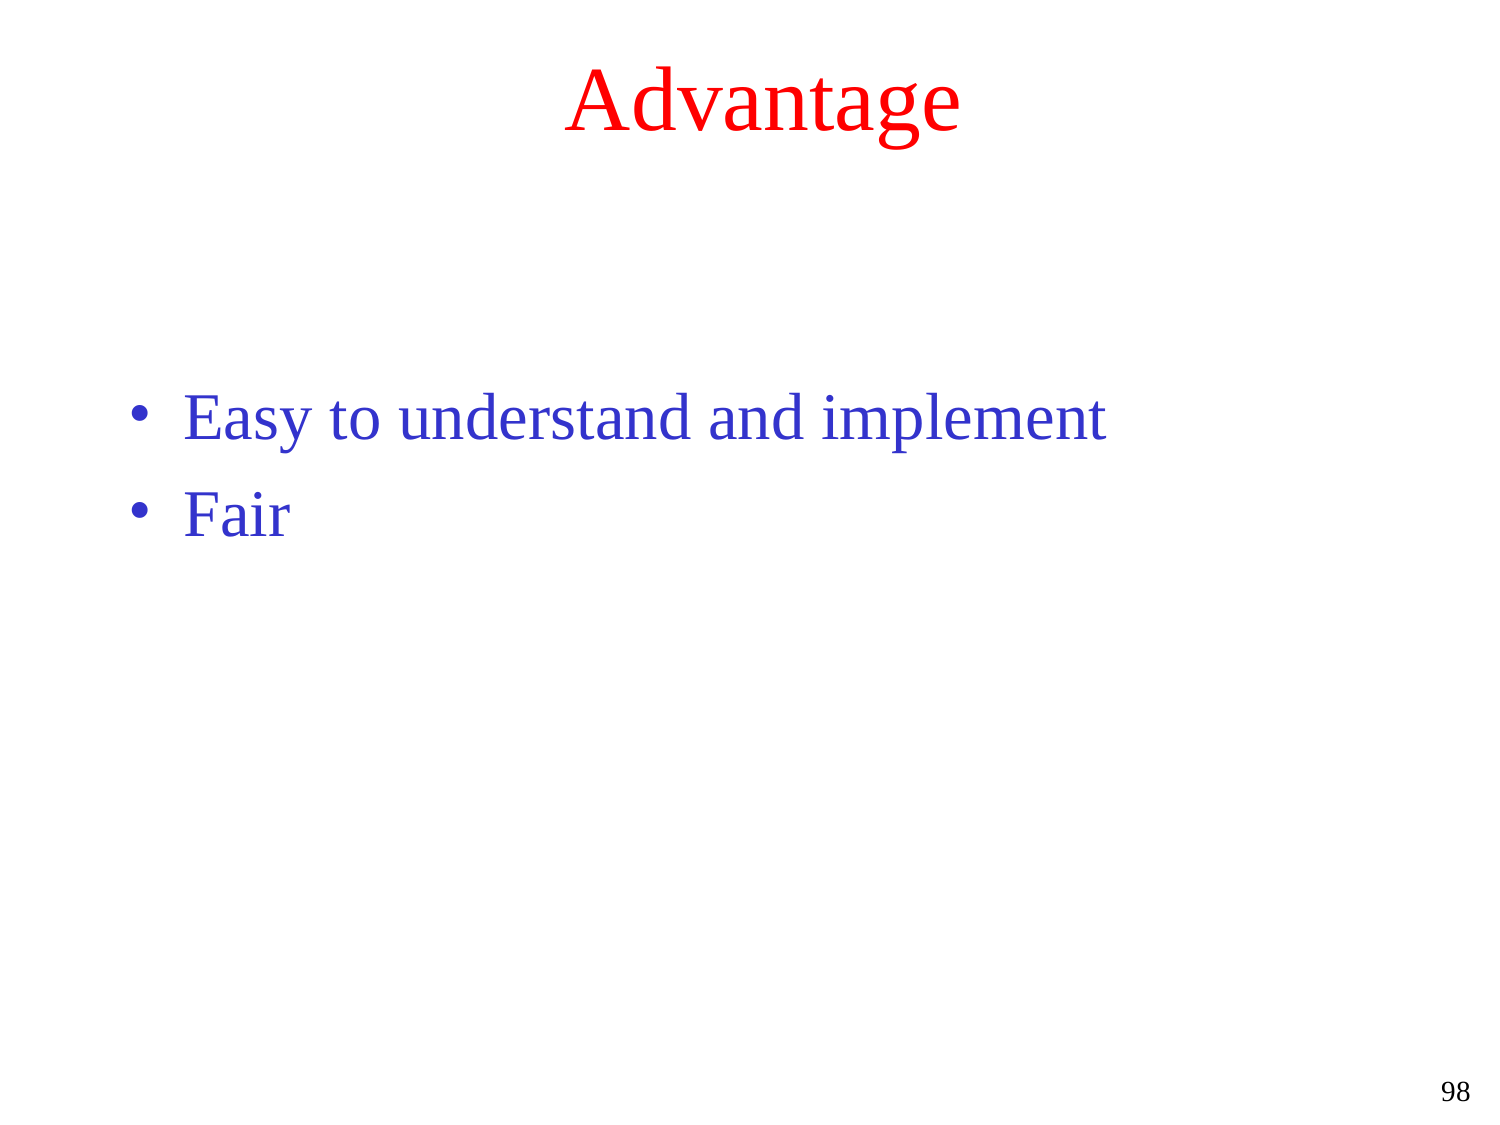

Advantage
Easy to understand and implement
Fair